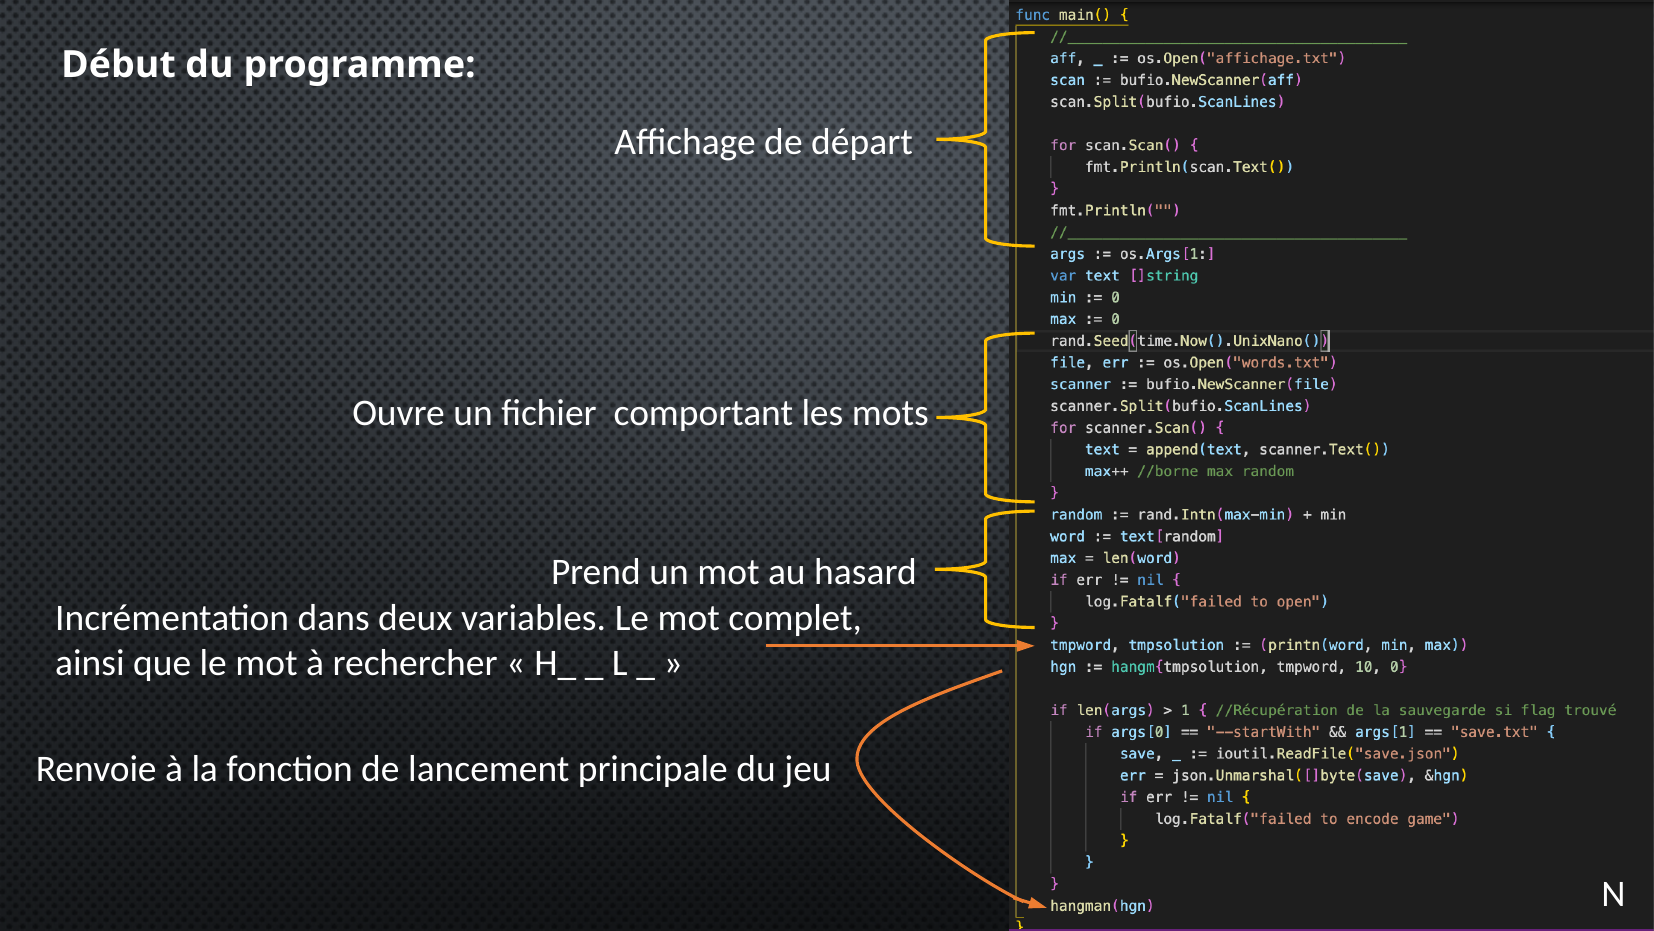

Début du programme:
Affichage de départ
Ouvre un fichier comportant les mots
Prend un mot au hasard
Incrémentation dans deux variables. Le mot complet,
ainsi que le mot à rechercher « H_ _ L _ »
Renvoie à la fonction de lancement principale du jeu
N